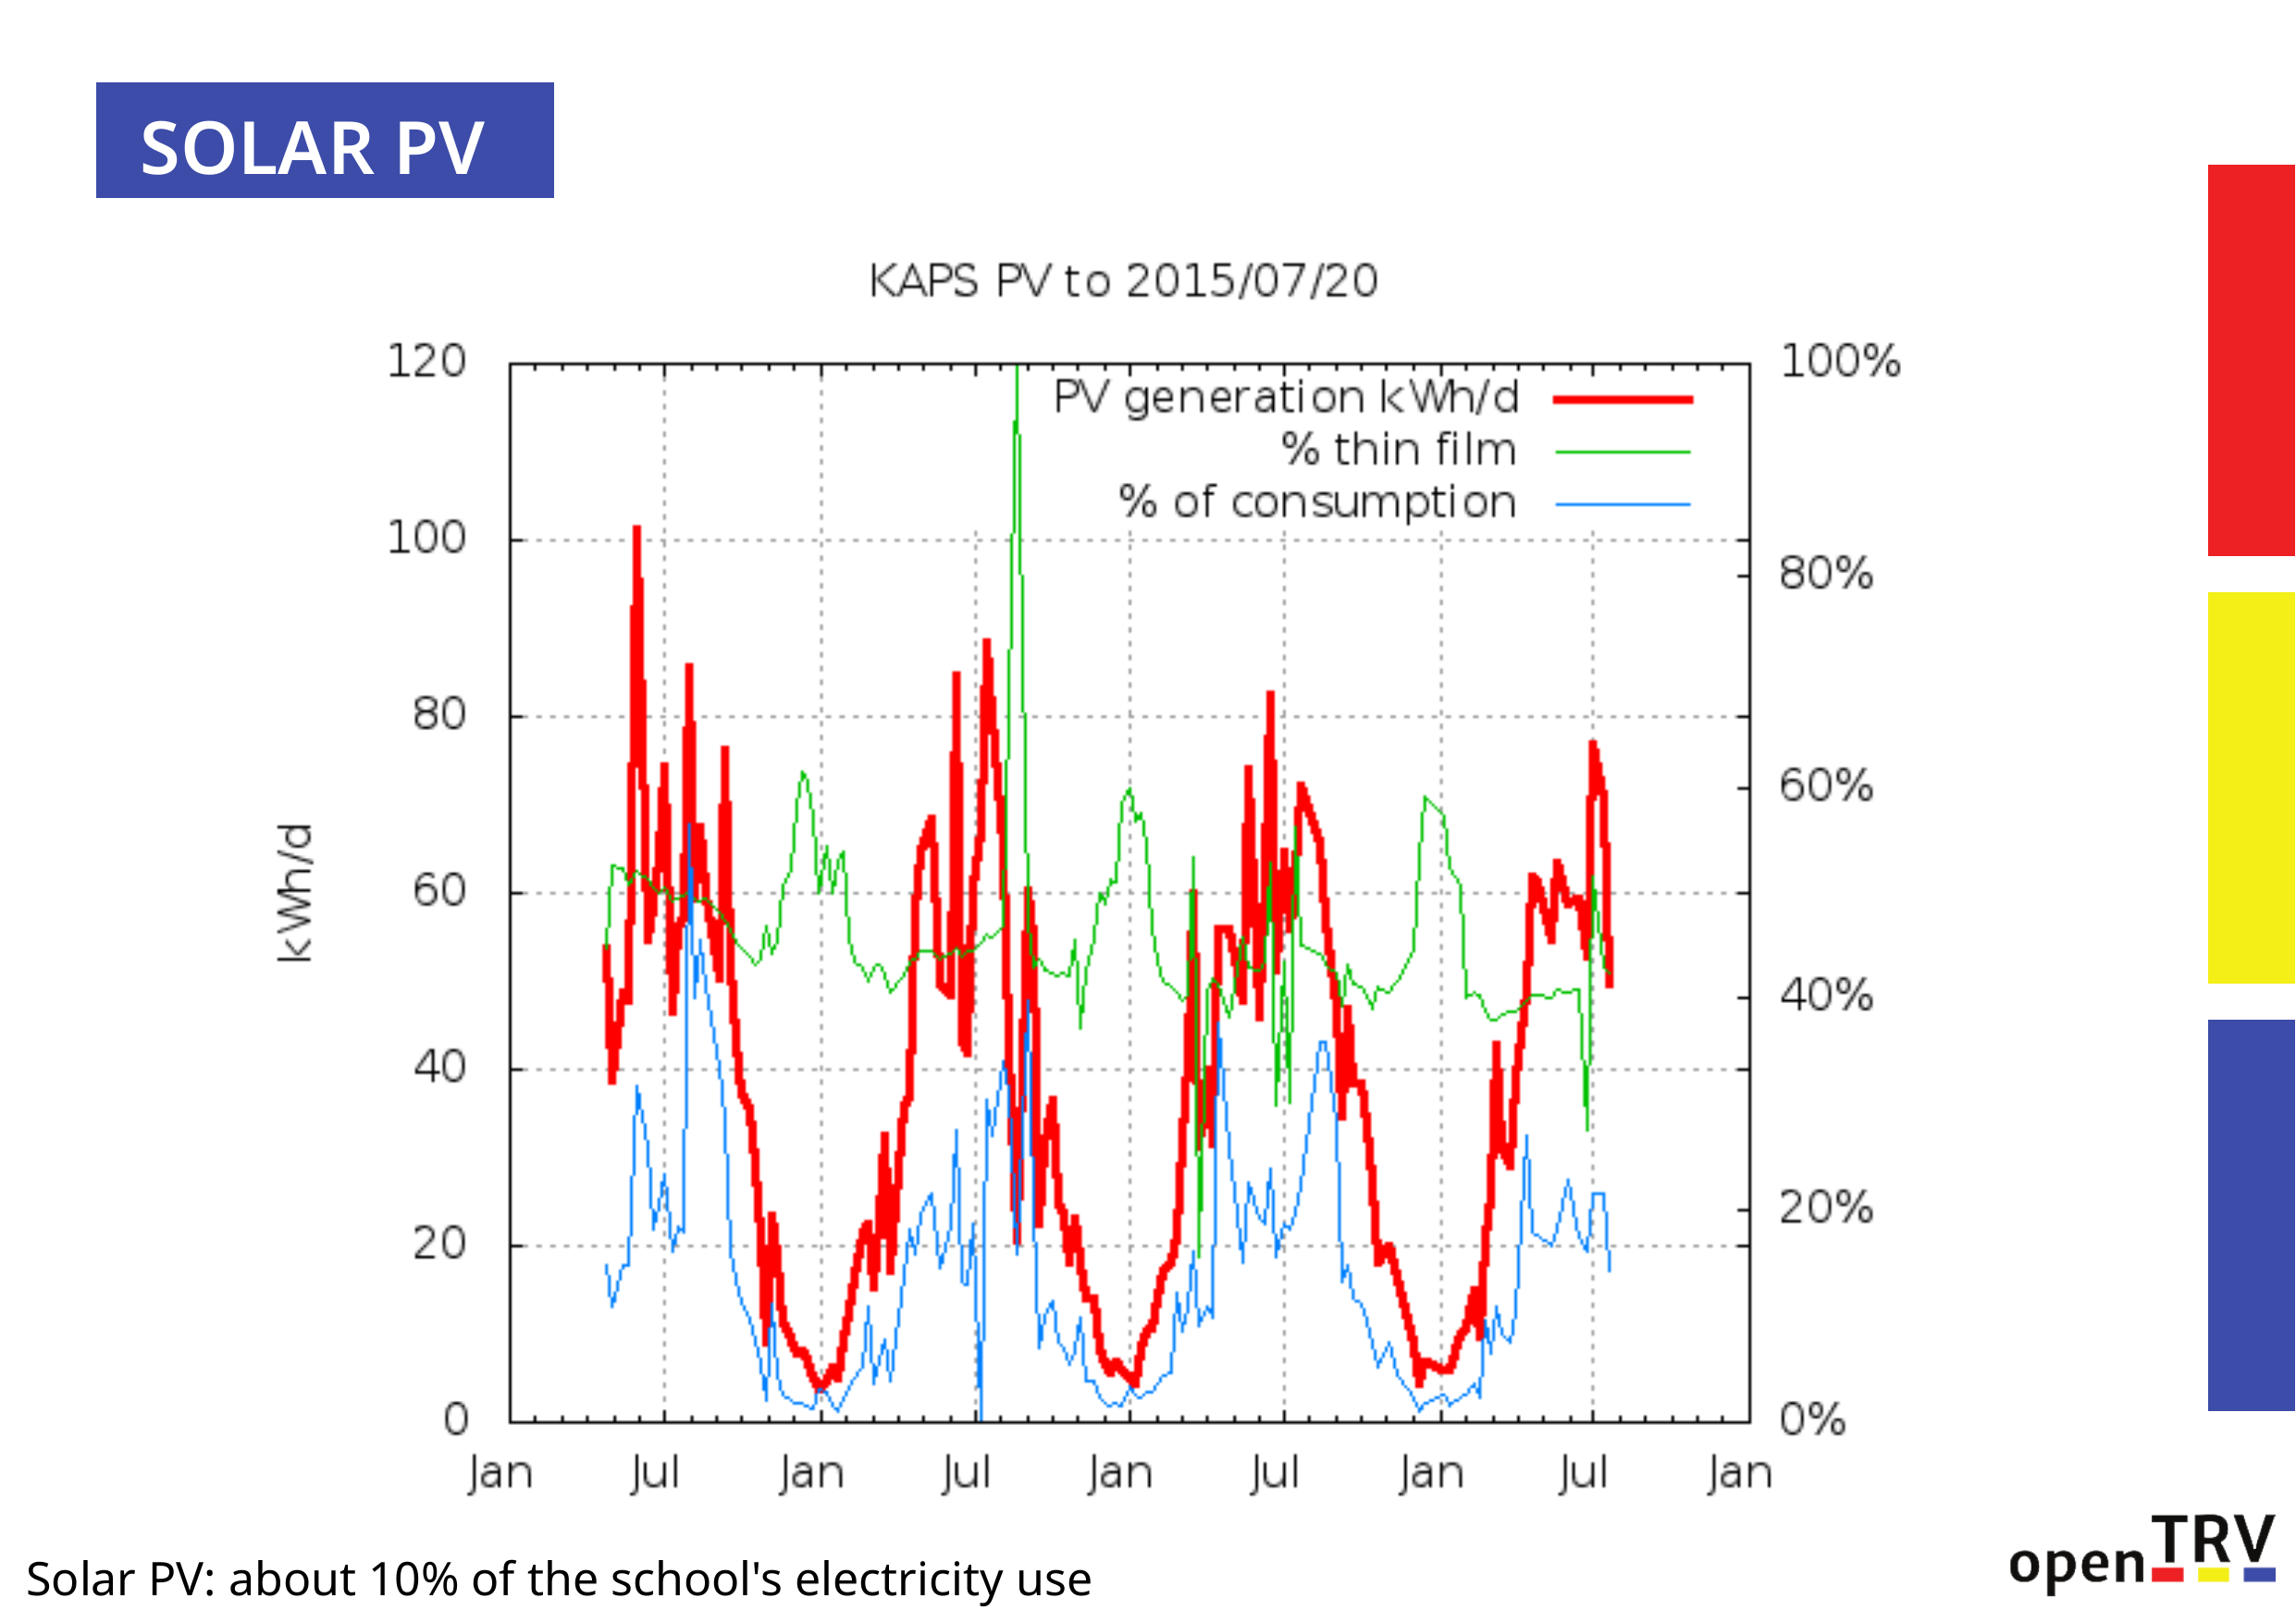

SOLAR PV
Solar PV: about 10% of the school's electricity use